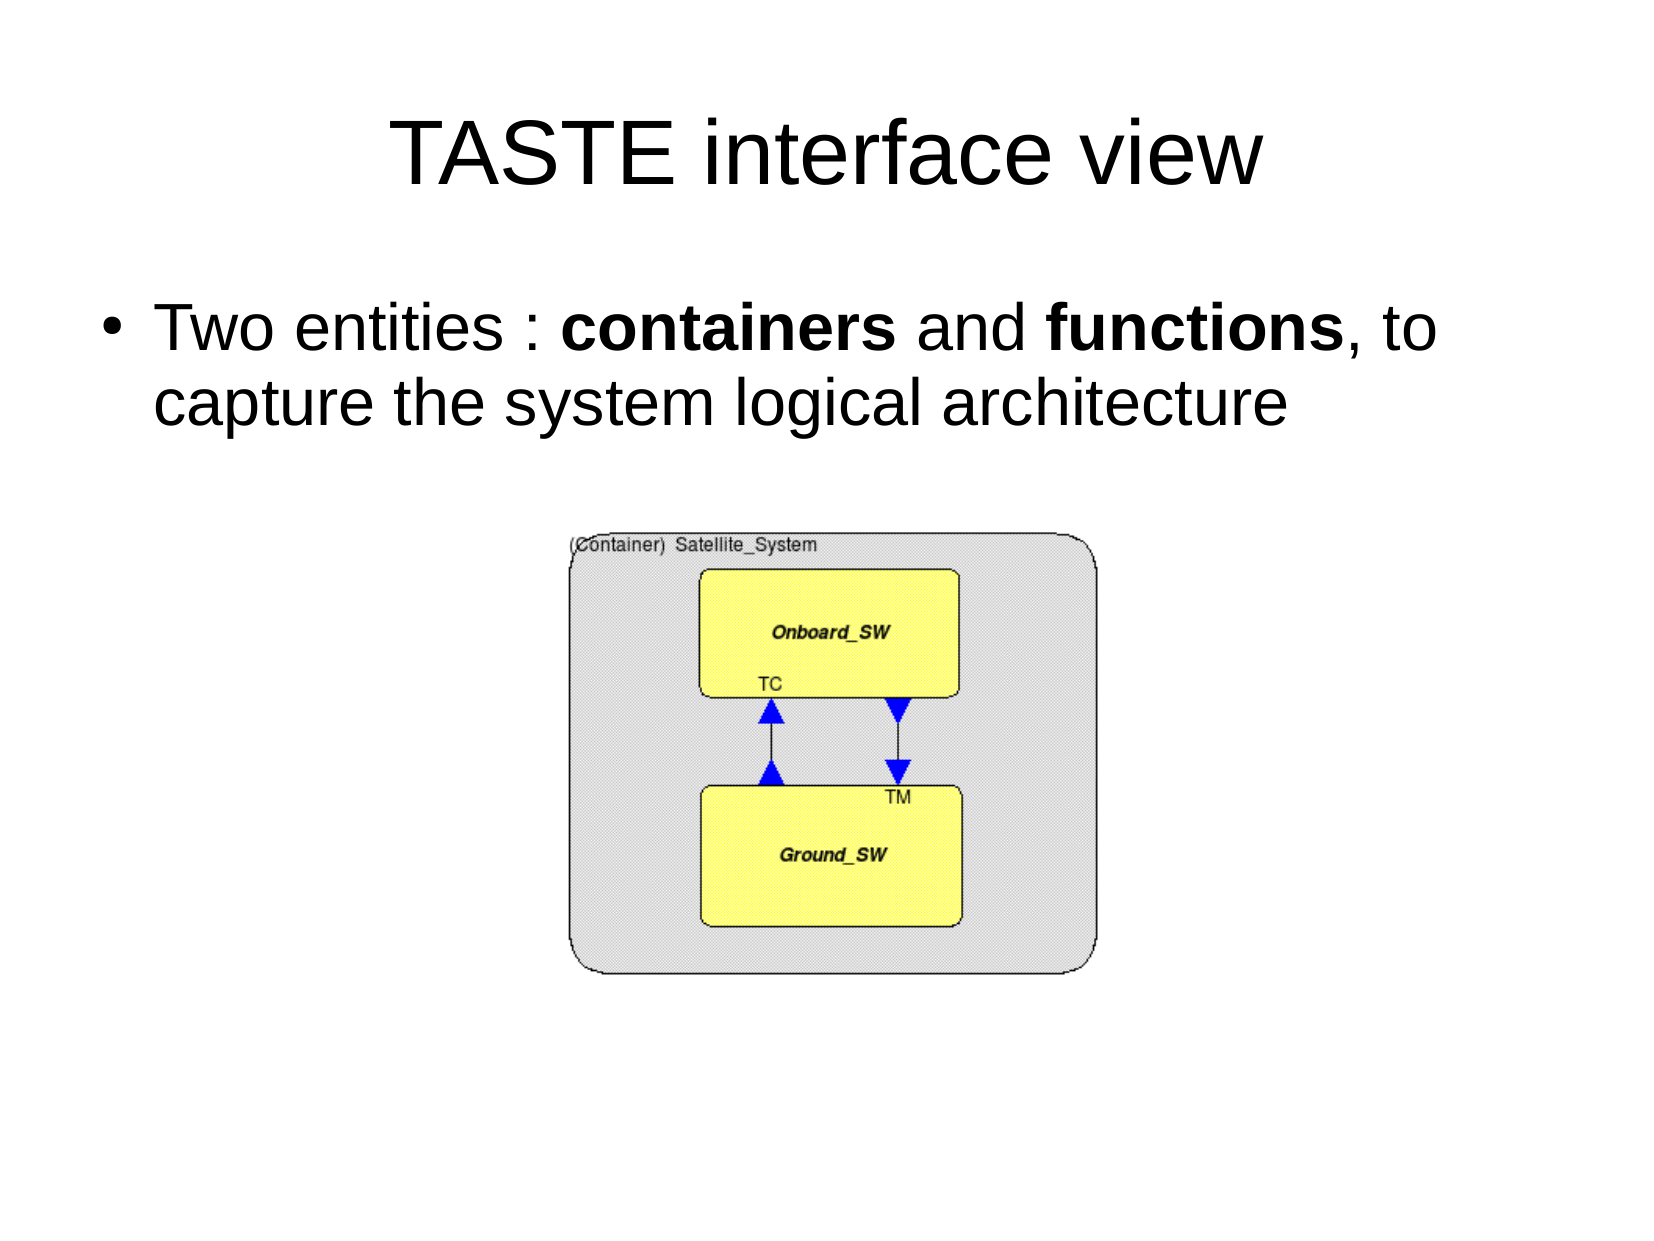

# TASTE interface view
Two entities : containers and functions, to capture the system logical architecture